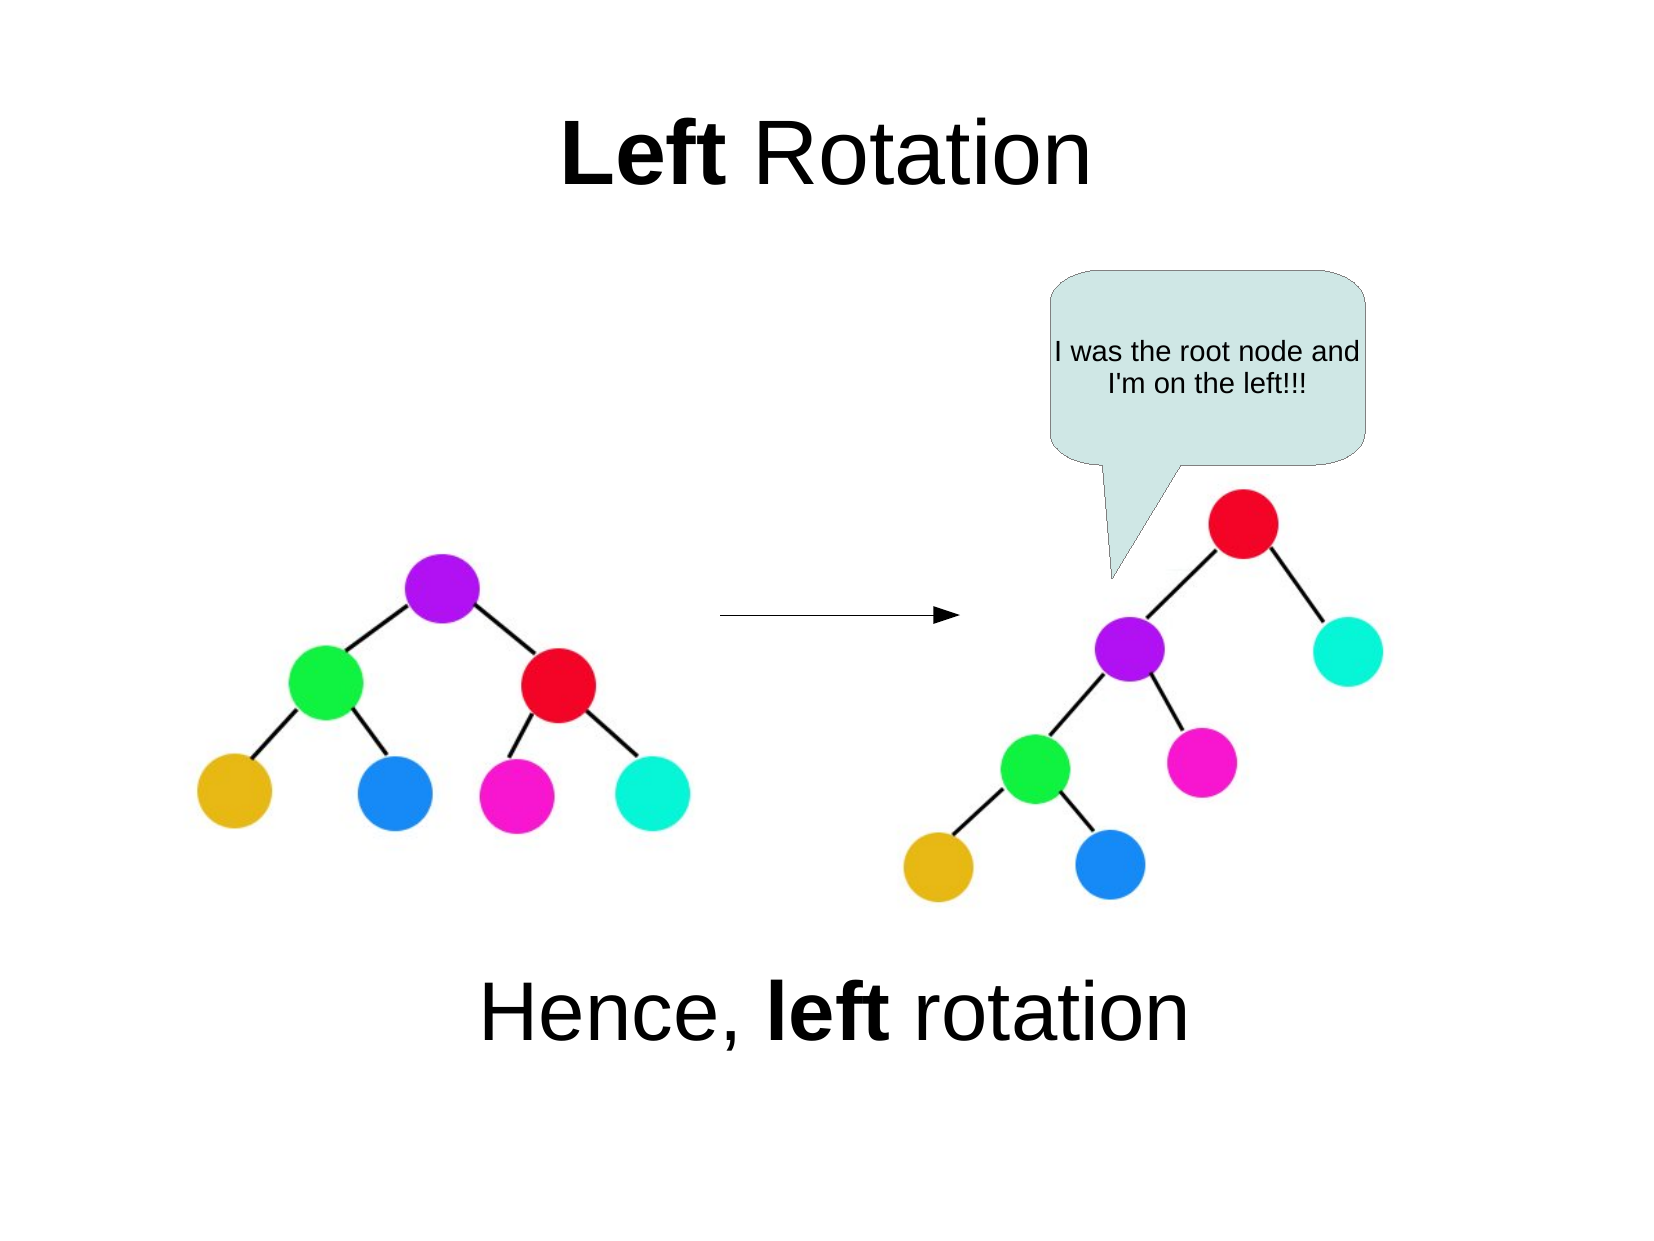

# Left Rotation
I was the root node and
I'm on the left!!!
Hence, left rotation